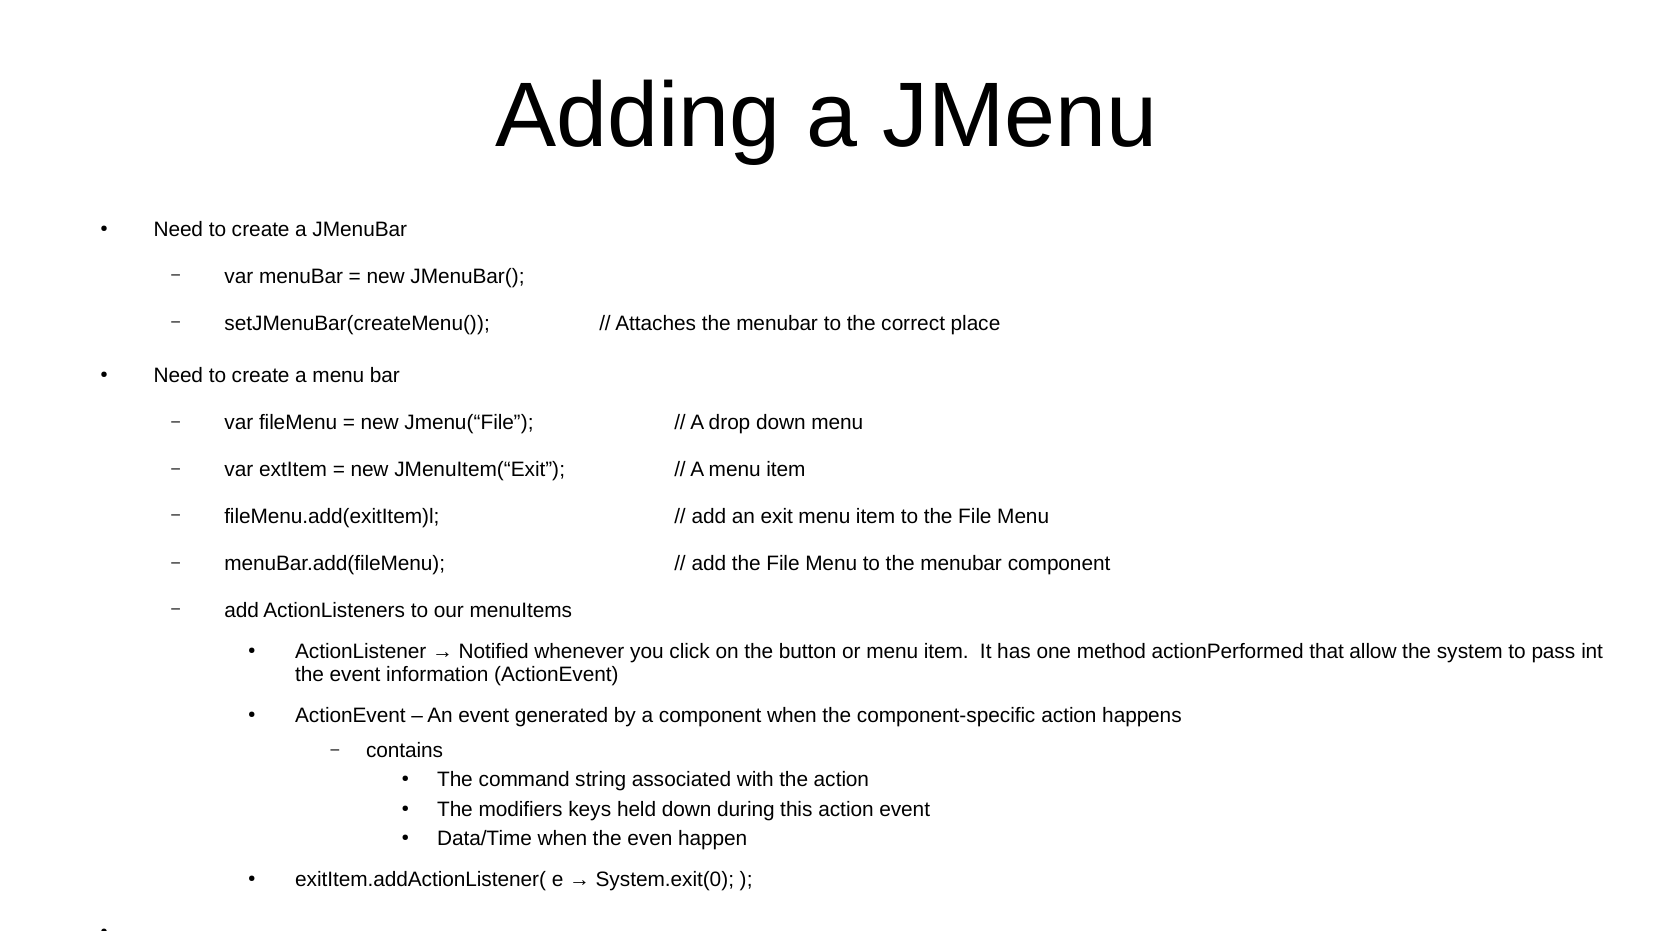

# Adding a JMenu
Need to create a JMenuBar
var menuBar = new JMenuBar();
setJMenuBar(createMenu());		// Attaches the menubar to the correct place
Need to create a menu bar
var fileMenu = new Jmenu(“File”);		// A drop down menu
var extItem = new JMenuItem(“Exit”);		// A menu item
fileMenu.add(exitItem)l;				// add an exit menu item to the File Menu
menuBar.add(fileMenu);				// add the File Menu to the menubar component
add ActionListeners to our menuItems
ActionListener → Notified whenever you click on the button or menu item. It has one method actionPerformed that allow the system to pass int the event information (ActionEvent)
ActionEvent – An event generated by a component when the component-specific action happens
contains
The command string associated with the action
The modifiers keys held down during this action event
Data/Time when the even happen
exitItem.addActionListener( e → System.exit(0); );